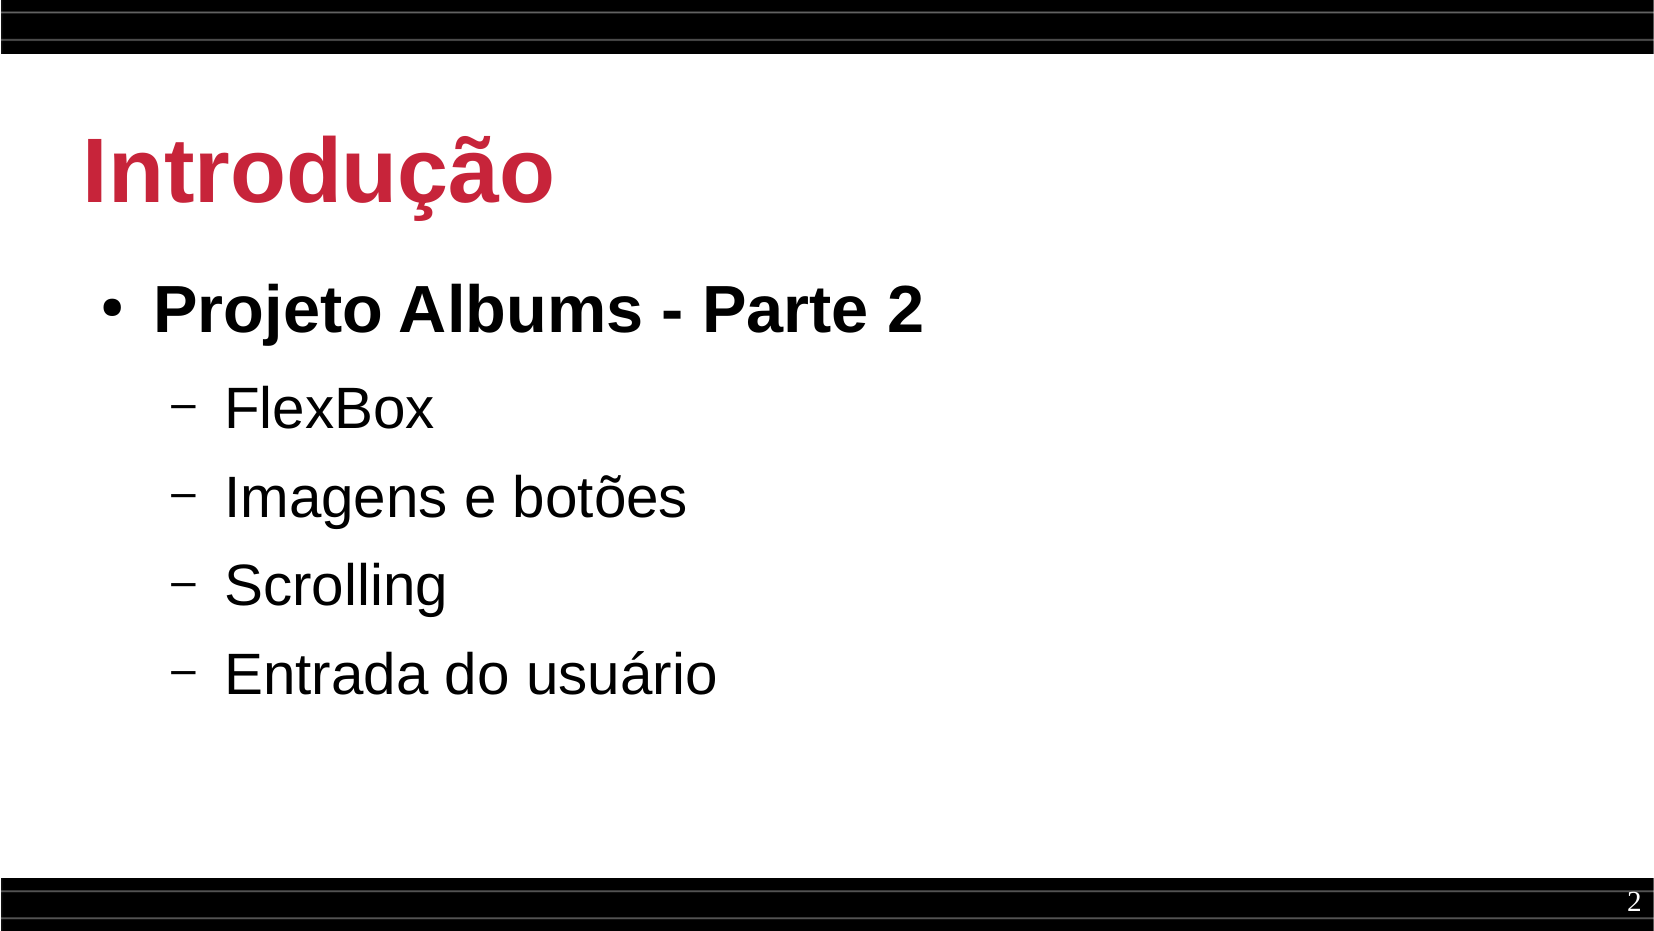

# Introdução
Projeto Albums - Parte 2
FlexBox
Imagens e botões
Scrolling
Entrada do usuário